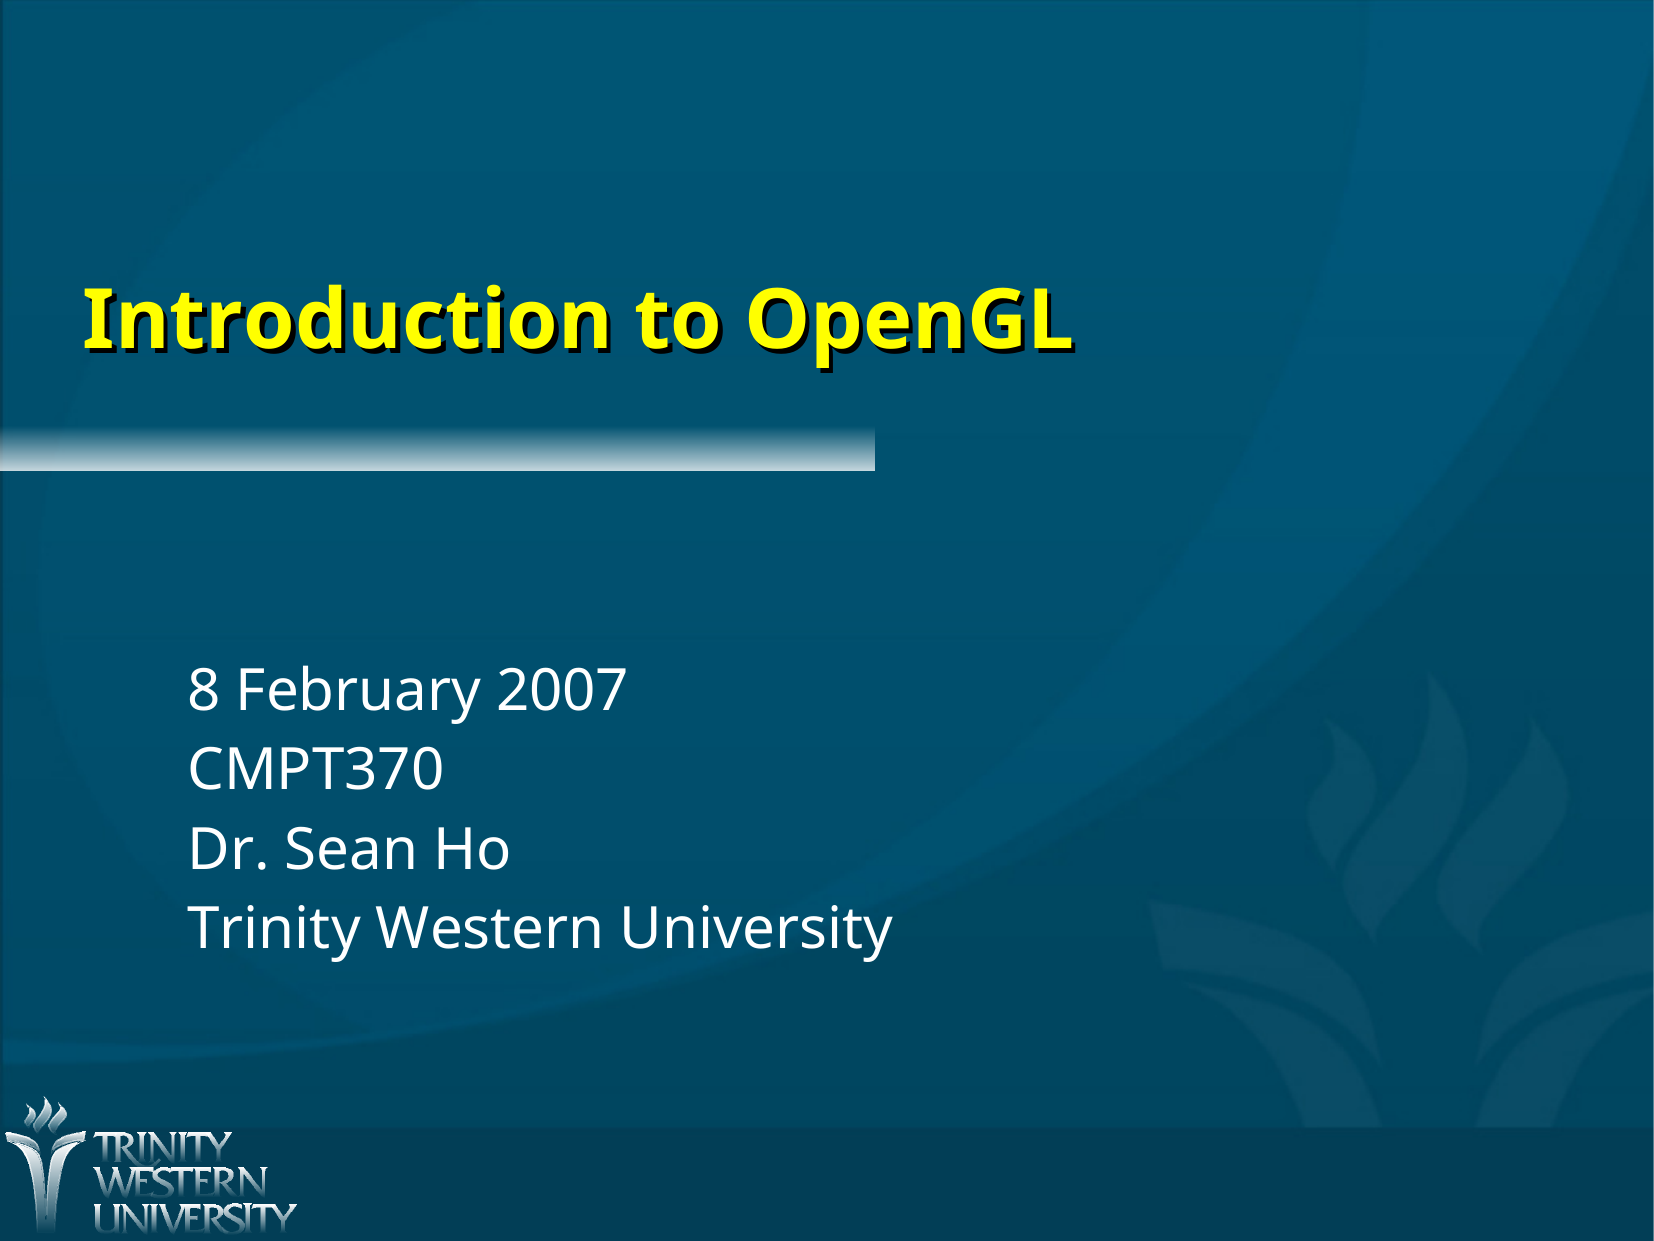

# Introduction to OpenGL
8 February 2007
CMPT370
Dr. Sean Ho
Trinity Western University